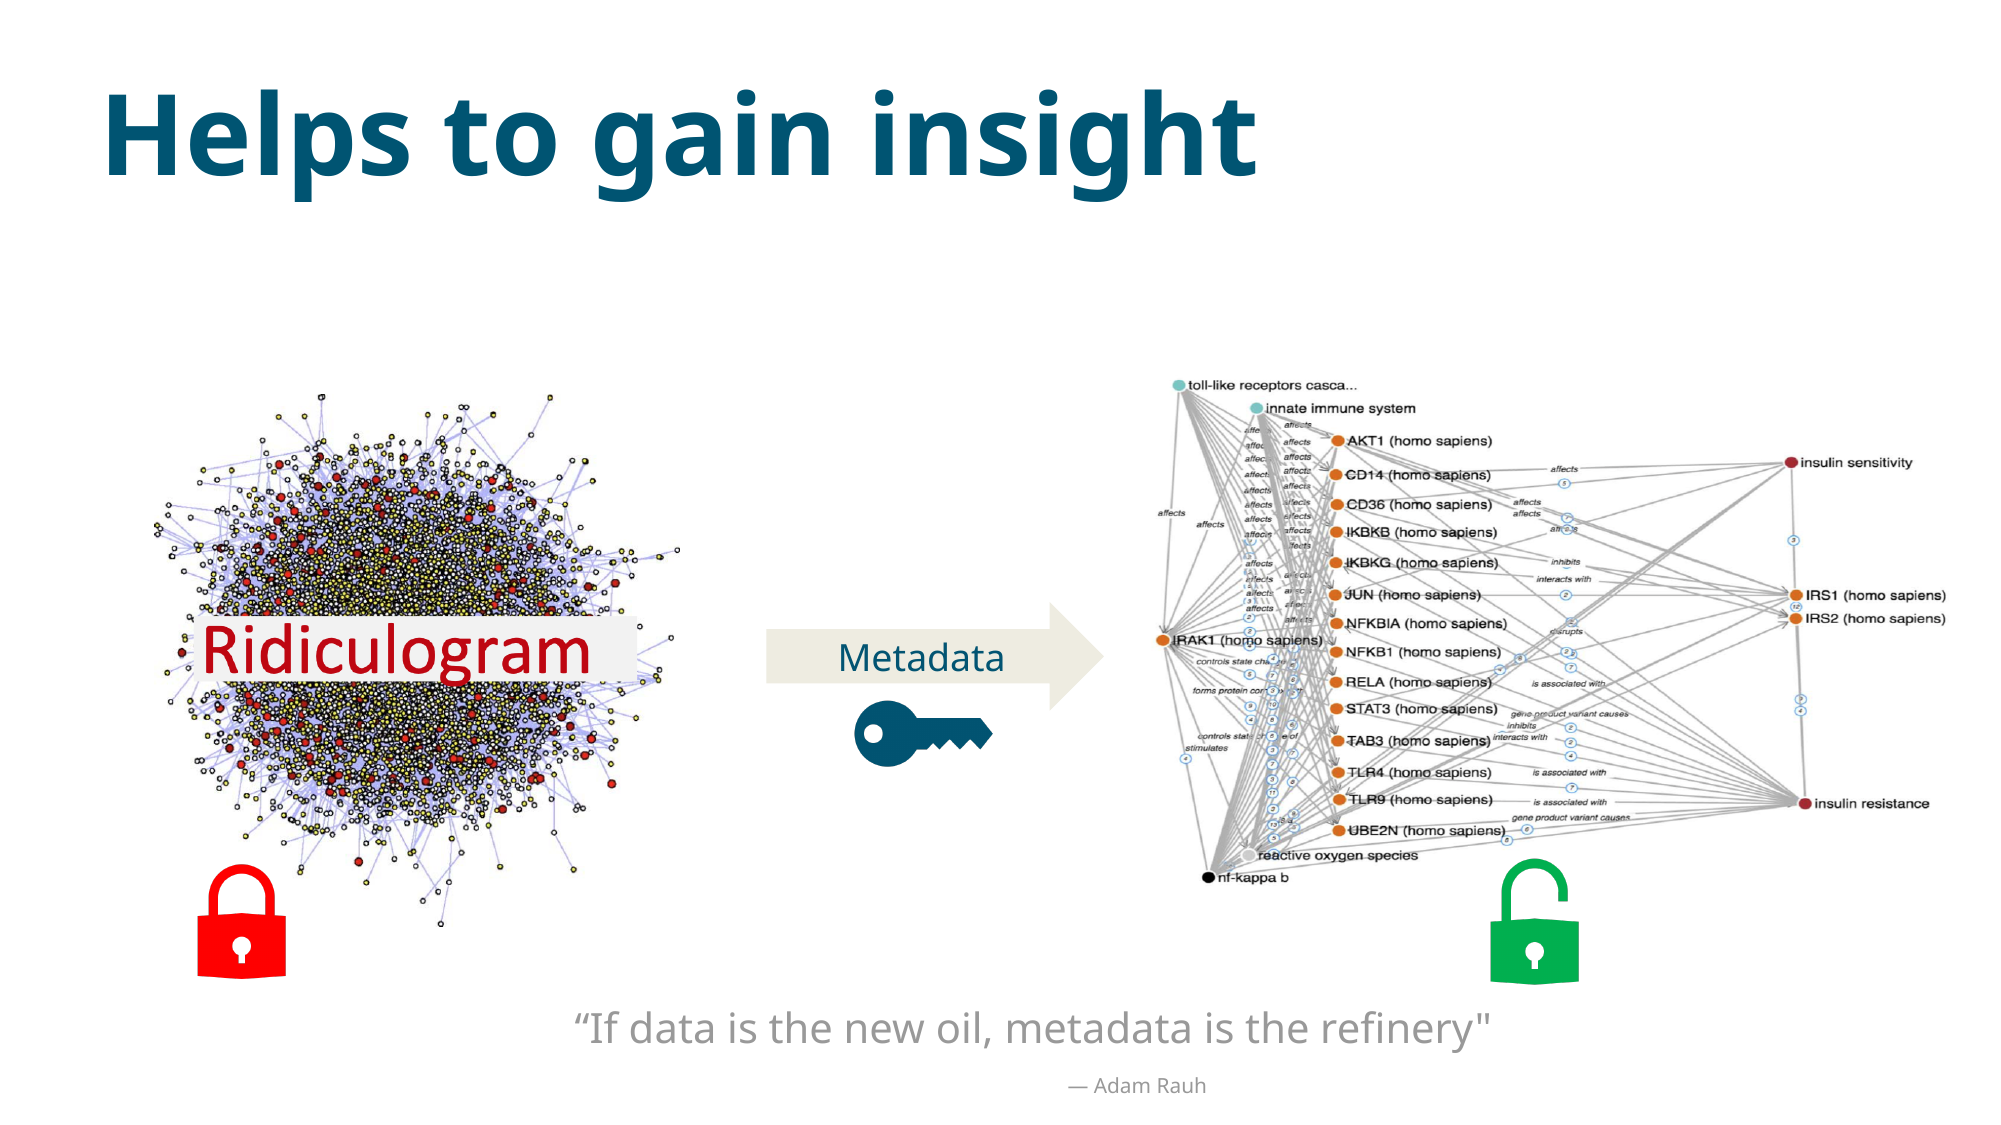

# Helps to gain insight
Metadata
“If data is the new oil, metadata is the refinery"						 — Adam Rauh